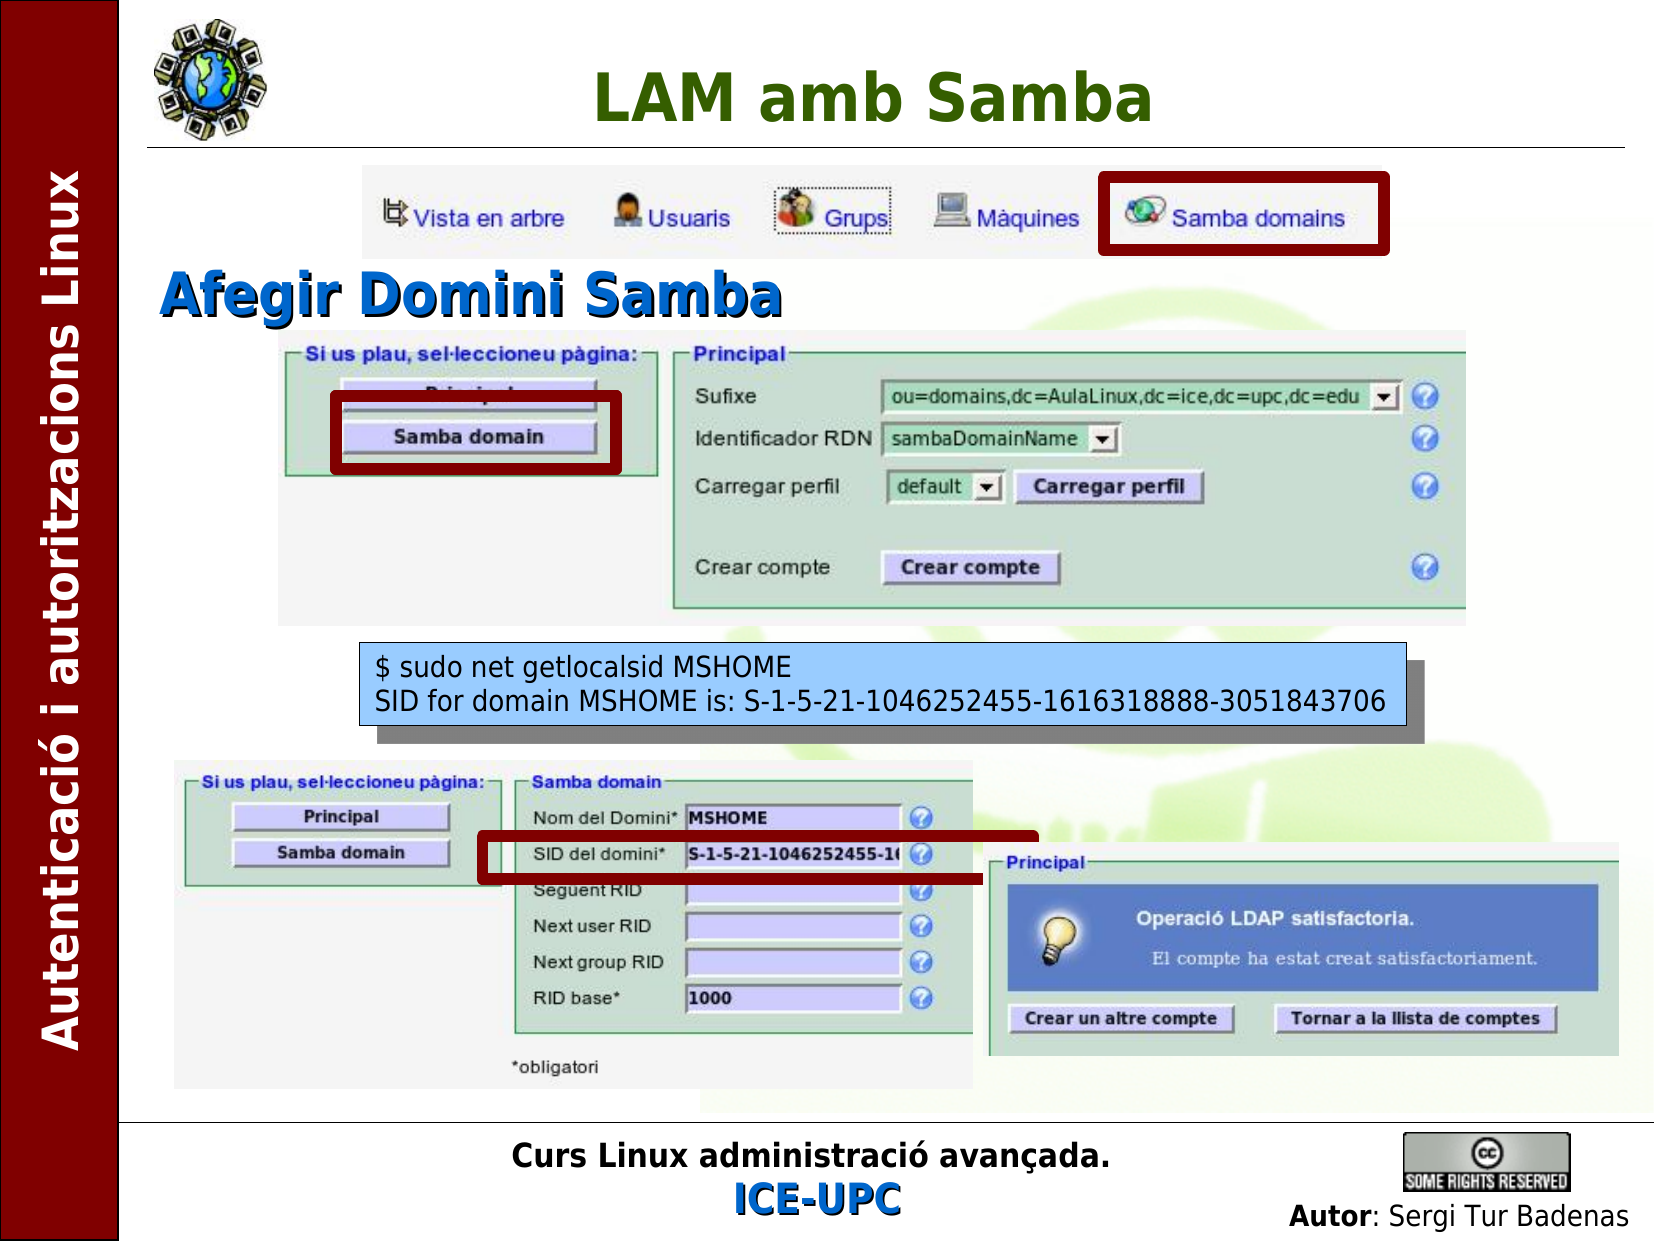

# LAM amb Samba
Afegir Domini Samba
$ sudo net getlocalsid MSHOME
SID for domain MSHOME is: S-1-5-21-1046252455-1616318888-3051843706